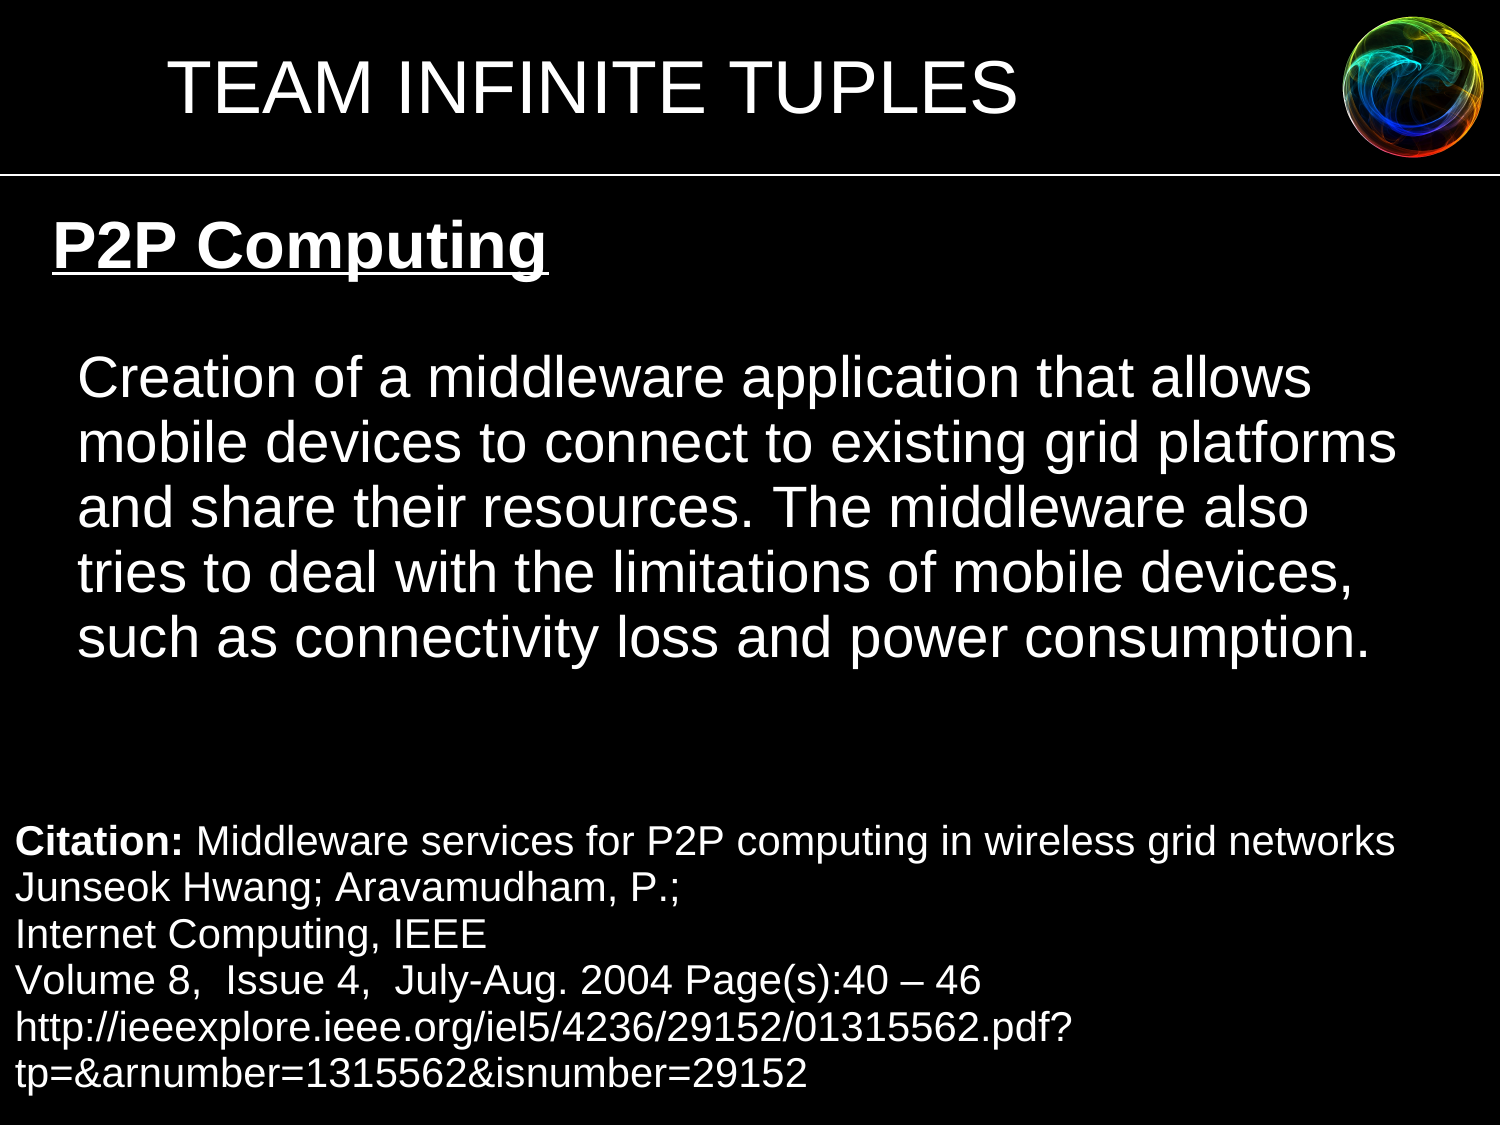

TEAM INFINITE TUPLES
P2P Computing
Creation of a middleware application that allows mobile devices to connect to existing grid platforms and share their resources. The middleware also tries to deal with the limitations of mobile devices, such as connectivity loss and power consumption.
Citation: Middleware services for P2P computing in wireless grid networks
Junseok Hwang; Aravamudham, P.;
Internet Computing, IEEE
Volume 8, Issue 4, July-Aug. 2004 Page(s):40 – 46
http://ieeexplore.ieee.org/iel5/4236/29152/01315562.pdf?tp=&arnumber=1315562&isnumber=29152